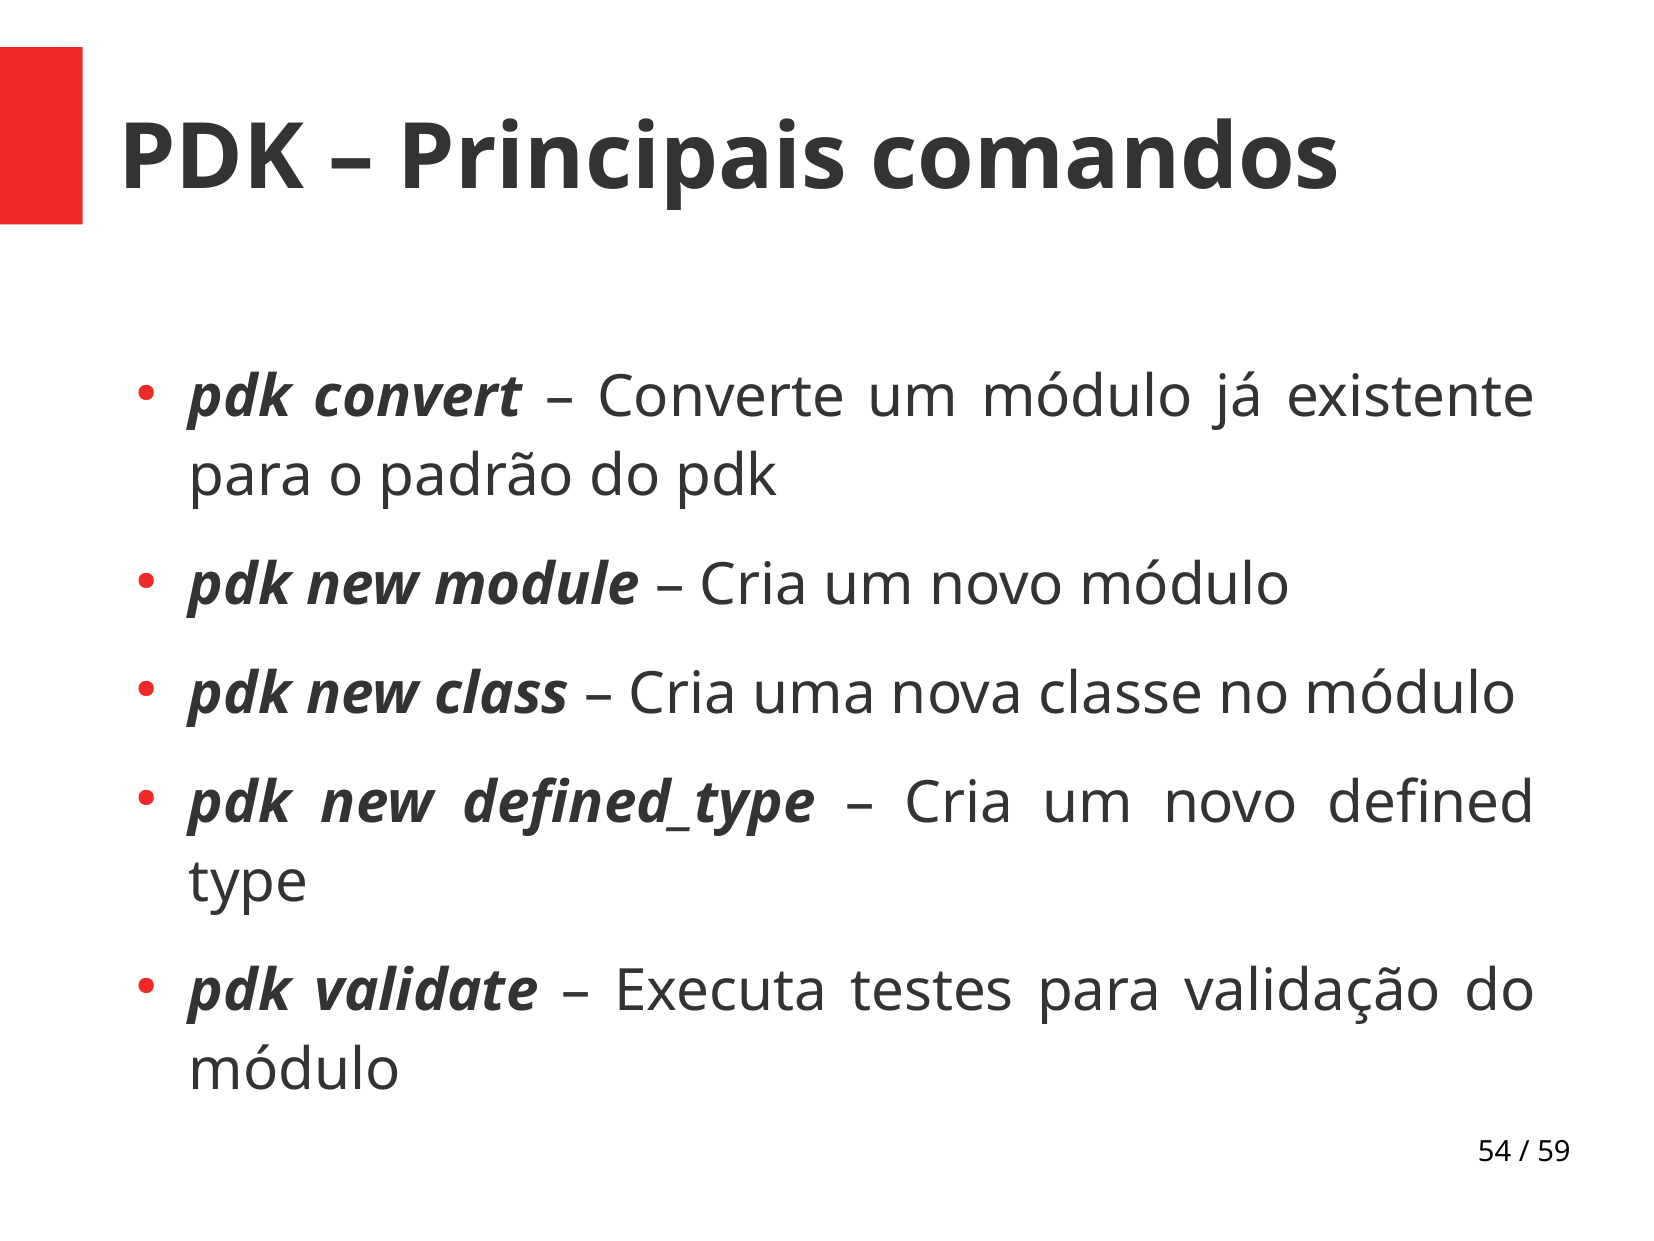

# PDK – Principais comandos
pdk convert – Converte um módulo já existente para o padrão do pdk
pdk new module – Cria um novo módulo
pdk new class – Cria uma nova classe no módulo
pdk new defined_type – Cria um novo defined type
pdk validate – Executa testes para validação do módulo
54